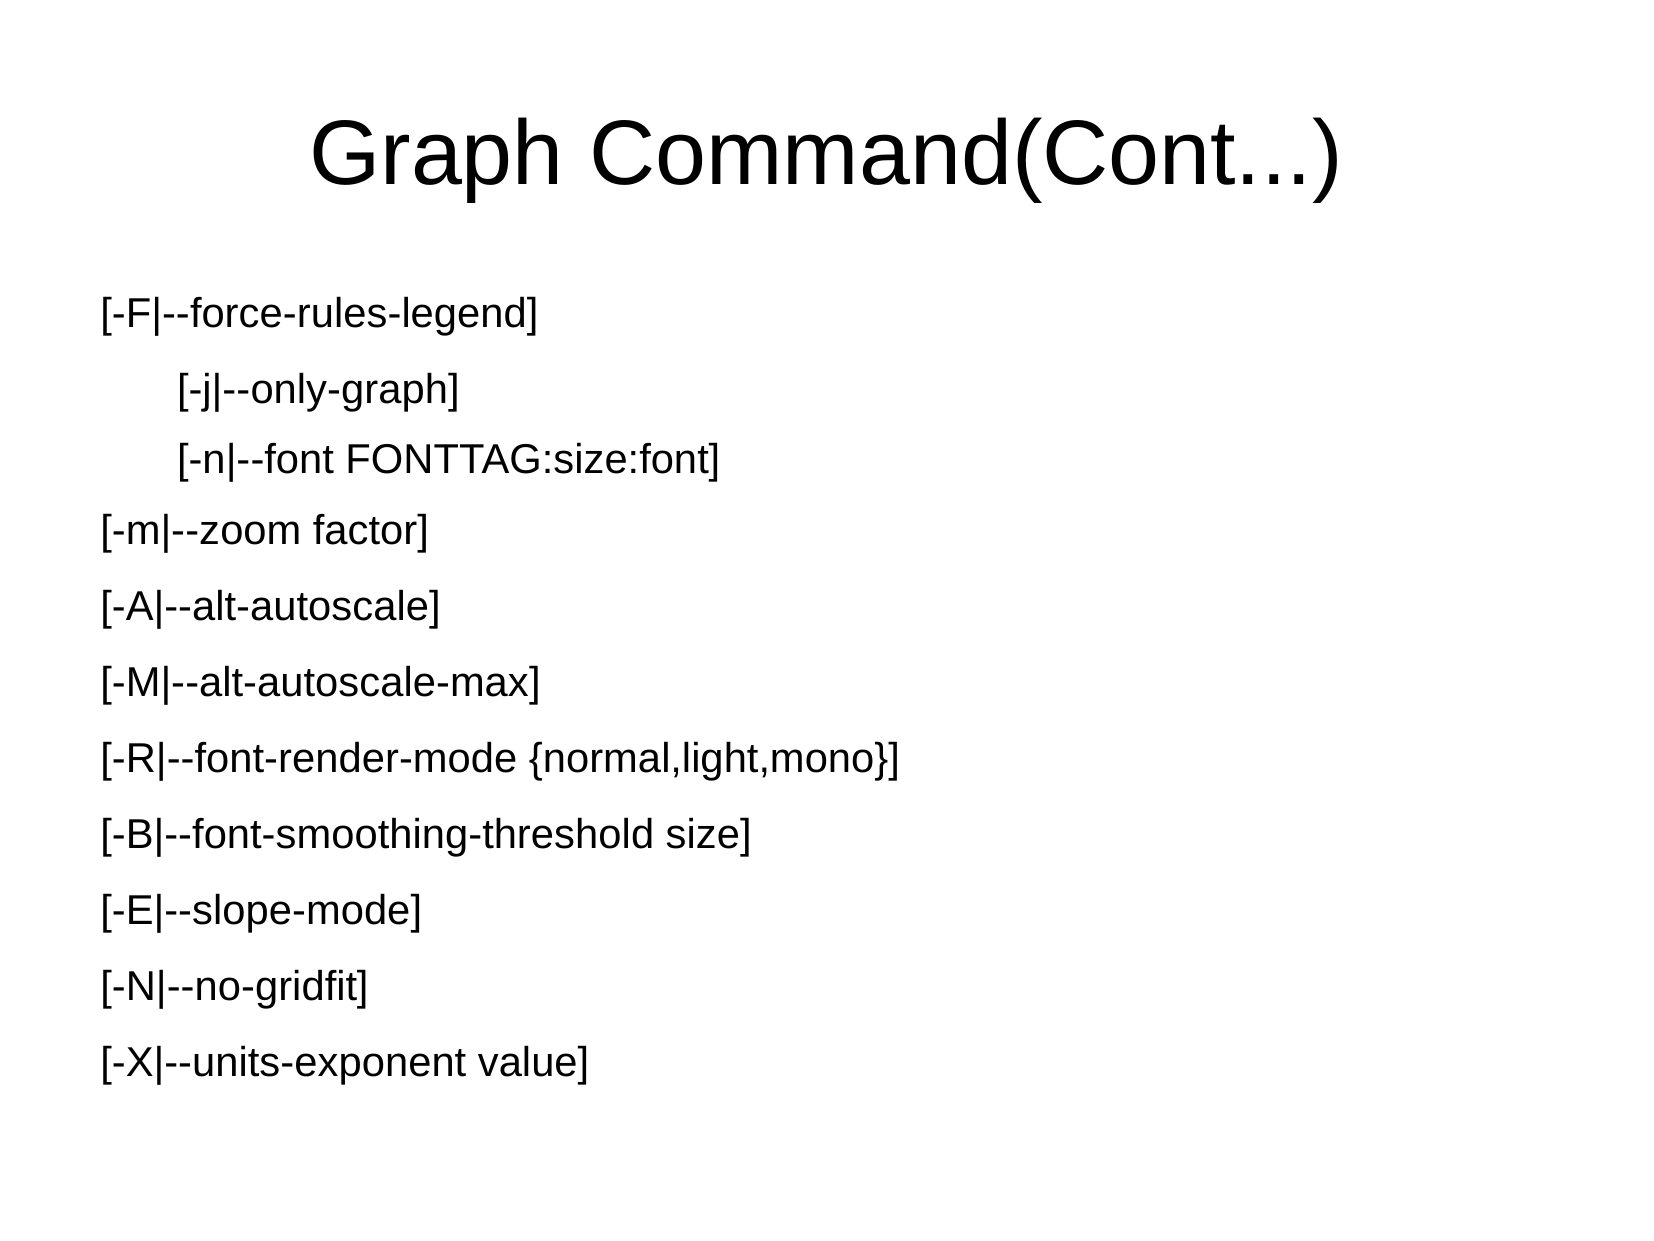

# Graph Command(Cont...)
[-F|--force-rules-legend]
[-j|--only-graph]
[-n|--font FONTTAG:size:font]
[-m|--zoom factor]
[-A|--alt-autoscale]
[-M|--alt-autoscale-max]
[-R|--font-render-mode {normal,light,mono}]
[-B|--font-smoothing-threshold size]
[-E|--slope-mode]
[-N|--no-gridfit]
[-X|--units-exponent value]